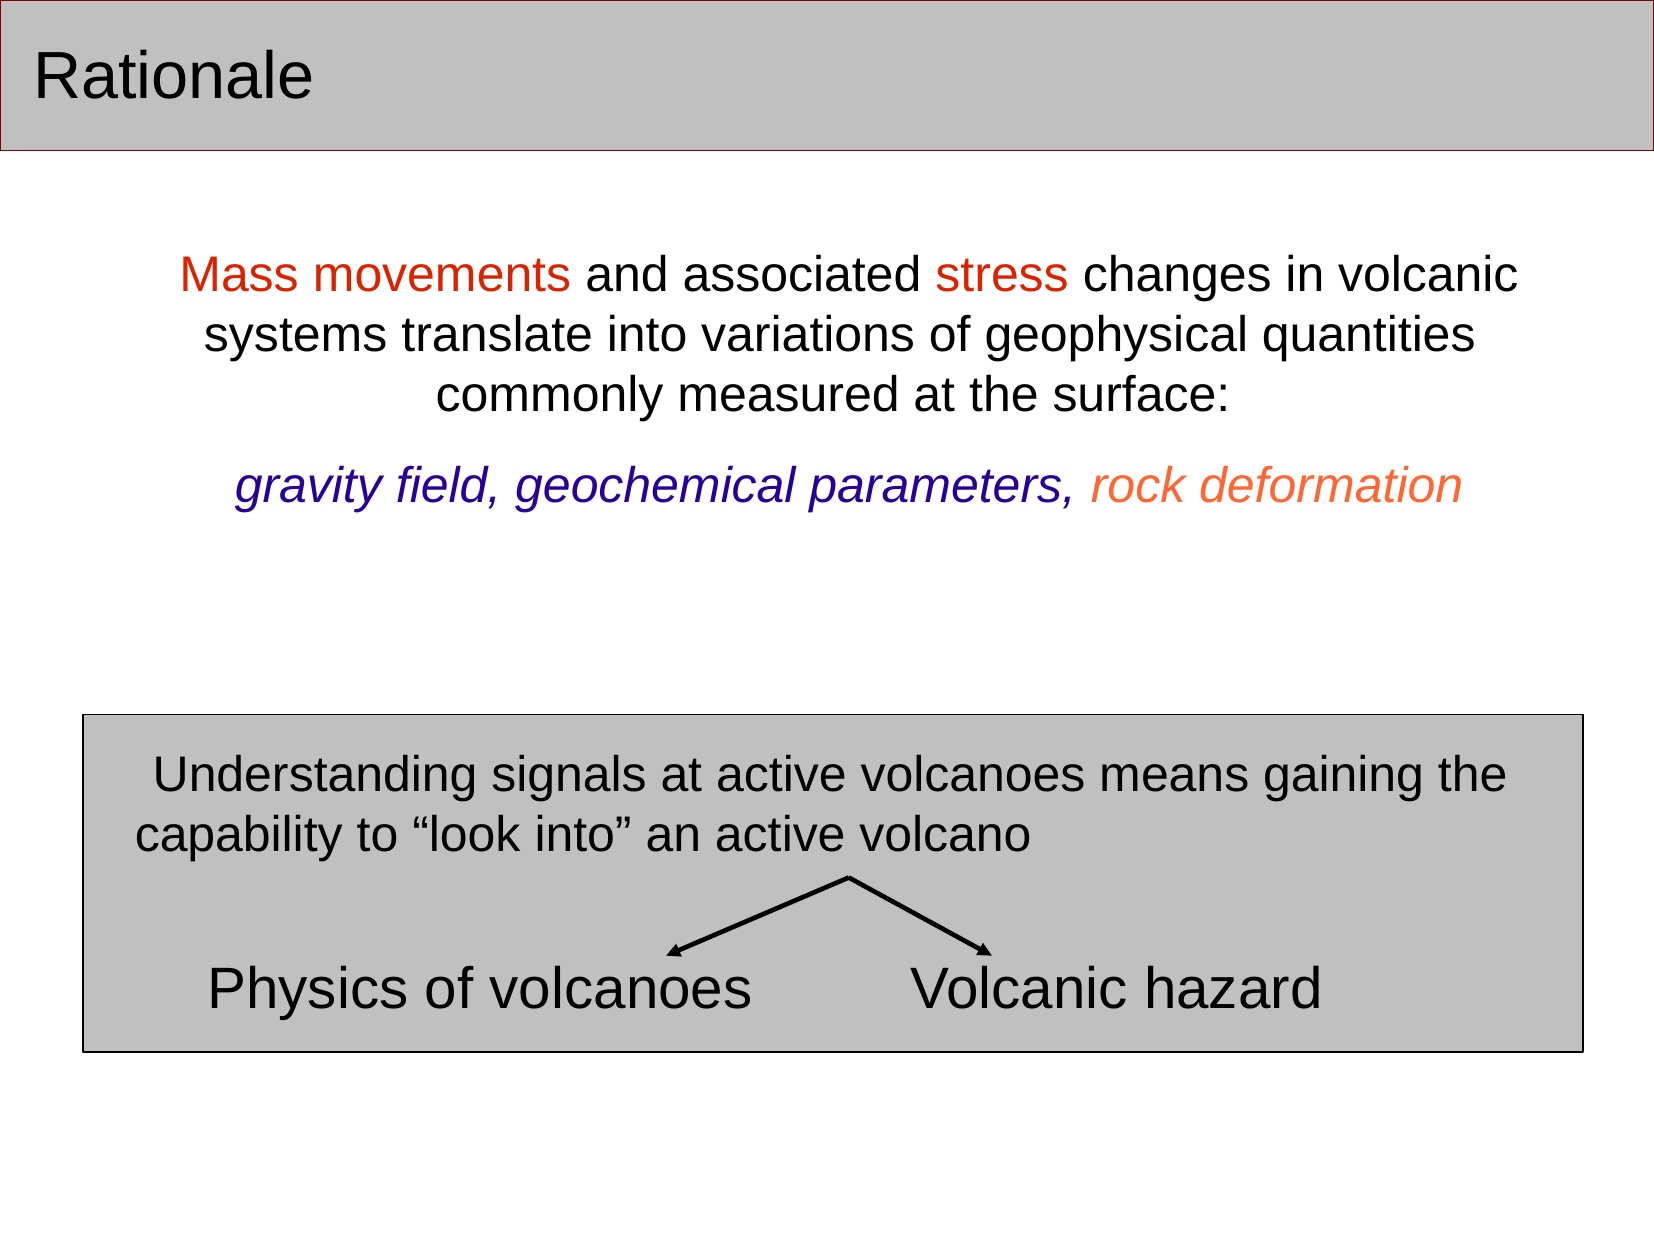

Rationale
Mass movements and associated stress changes in volcanic systems translate into variations of geophysical quantities commonly measured at the surface:
gravity field, geochemical parameters, rock deformation
Understanding signals at active volcanoes means gaining the capability to “look into” an active volcano
Physics of volcanoes
Volcanic hazard